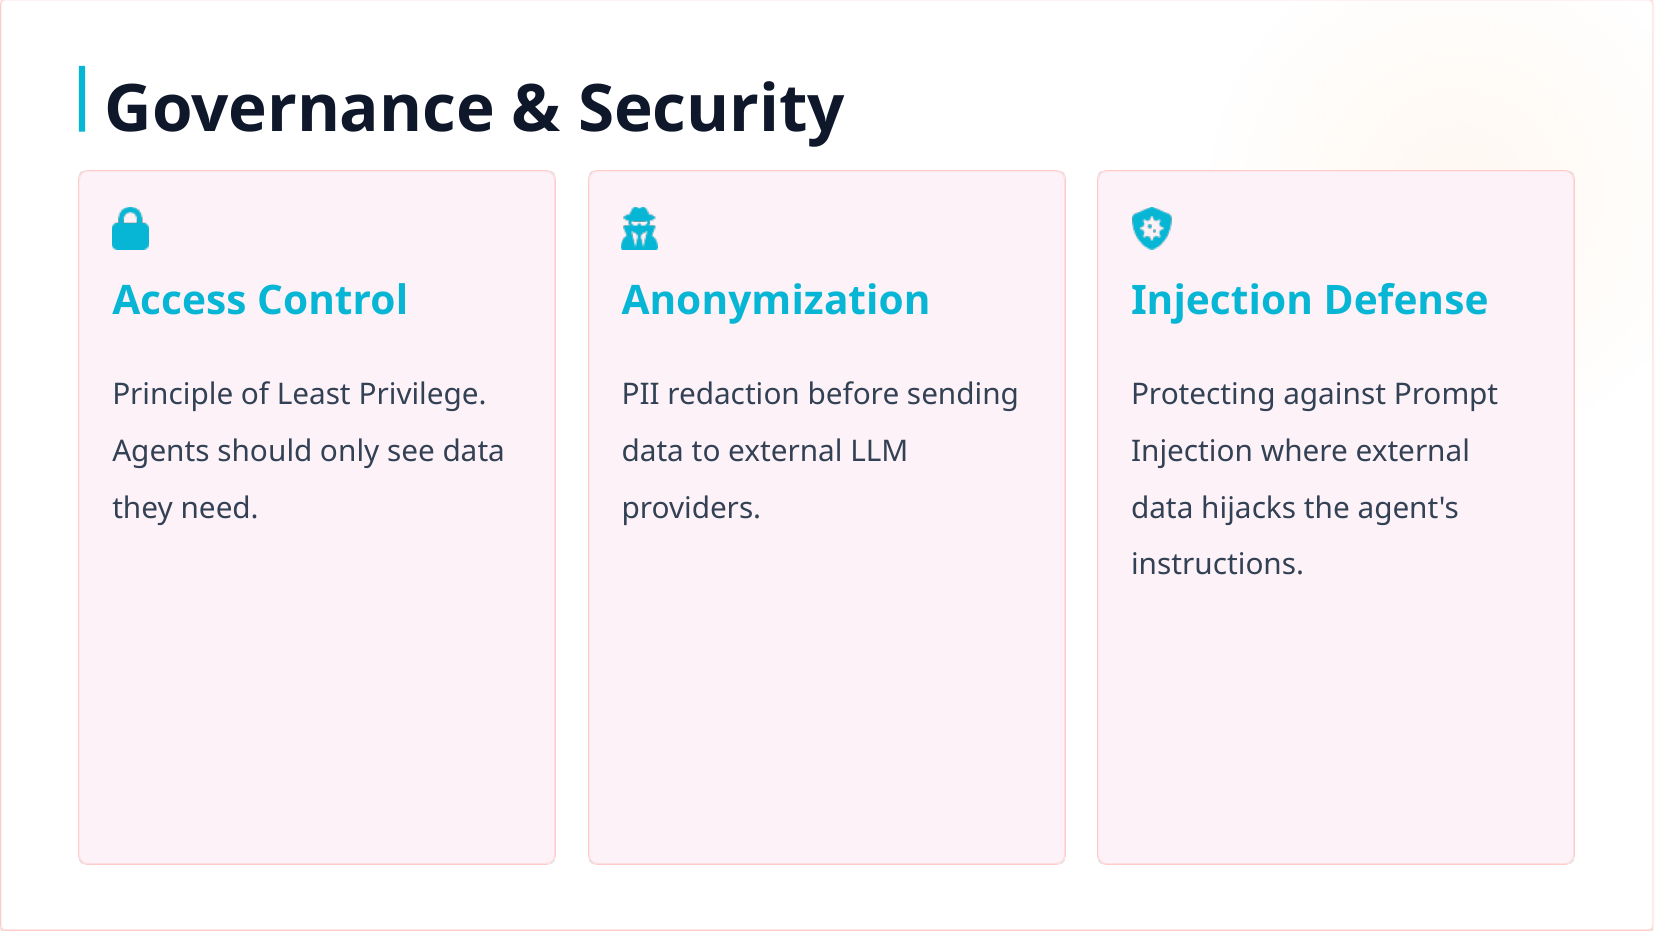

Governance & Security
Access Control
Anonymization
Injection Defense
Principle of Least Privilege. Agents should only see data they need.
PII redaction before sending data to external LLM providers.
Protecting against Prompt Injection where external data hijacks the agent's instructions.